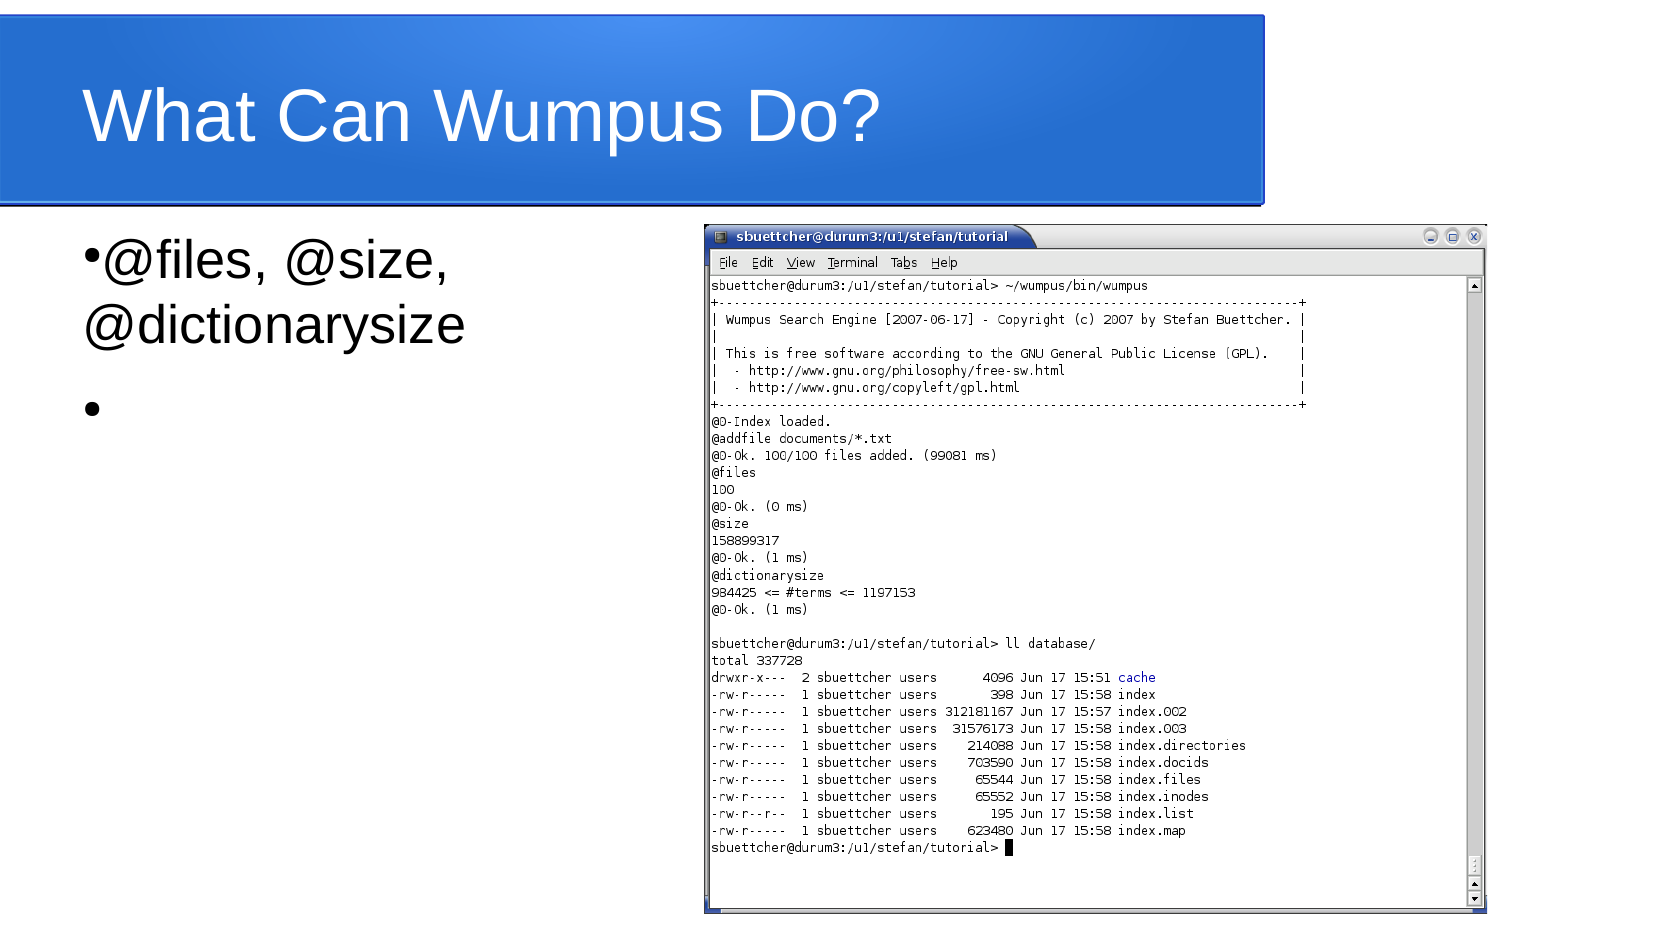

# What Can Wumpus Do?
@files, @size, @dictionarysize